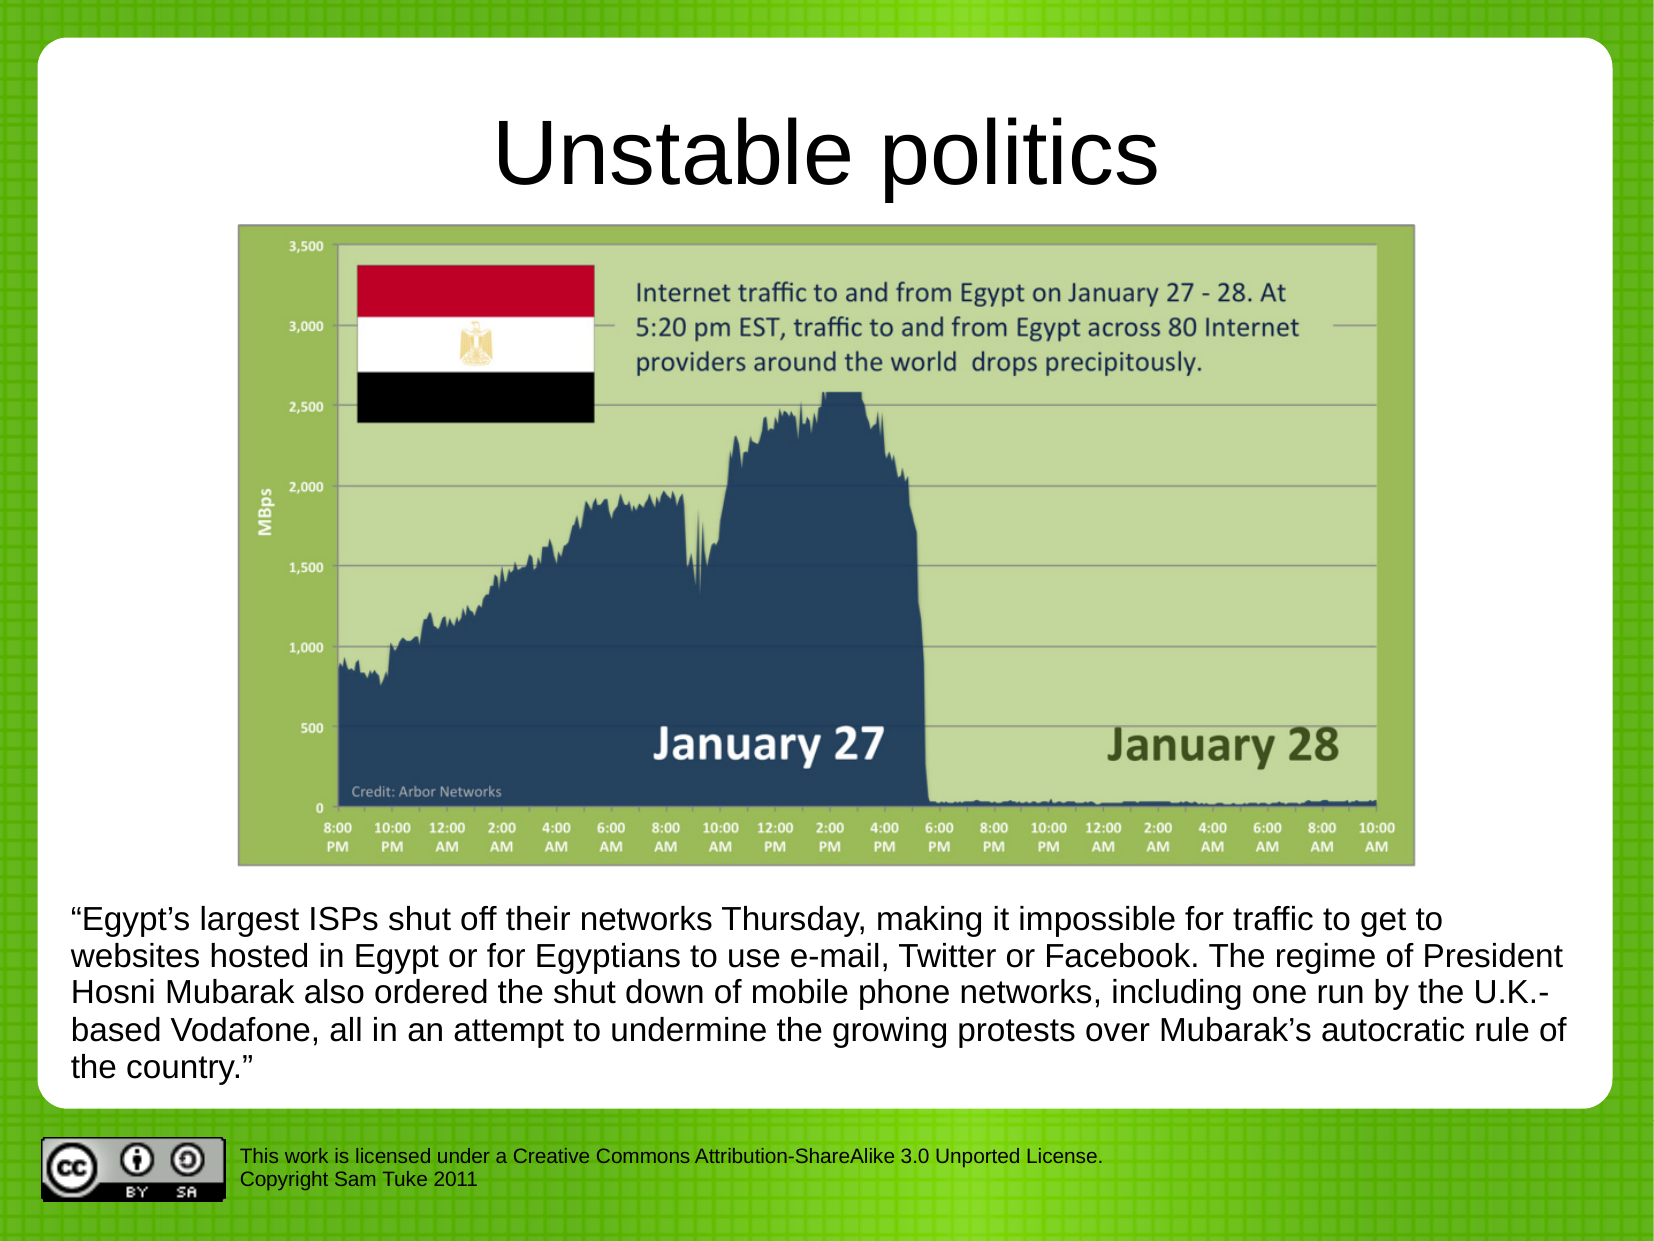

# Unstable politics
“Egypt’s largest ISPs shut off their networks Thursday, making it impossible for traffic to get to websites hosted in Egypt or for Egyptians to use e-mail, Twitter or Facebook. The regime of President Hosni Mubarak also ordered the shut down of mobile phone networks, including one run by the U.K.-based Vodafone, all in an attempt to undermine the growing protests over Mubarak’s autocratic rule of the country.”